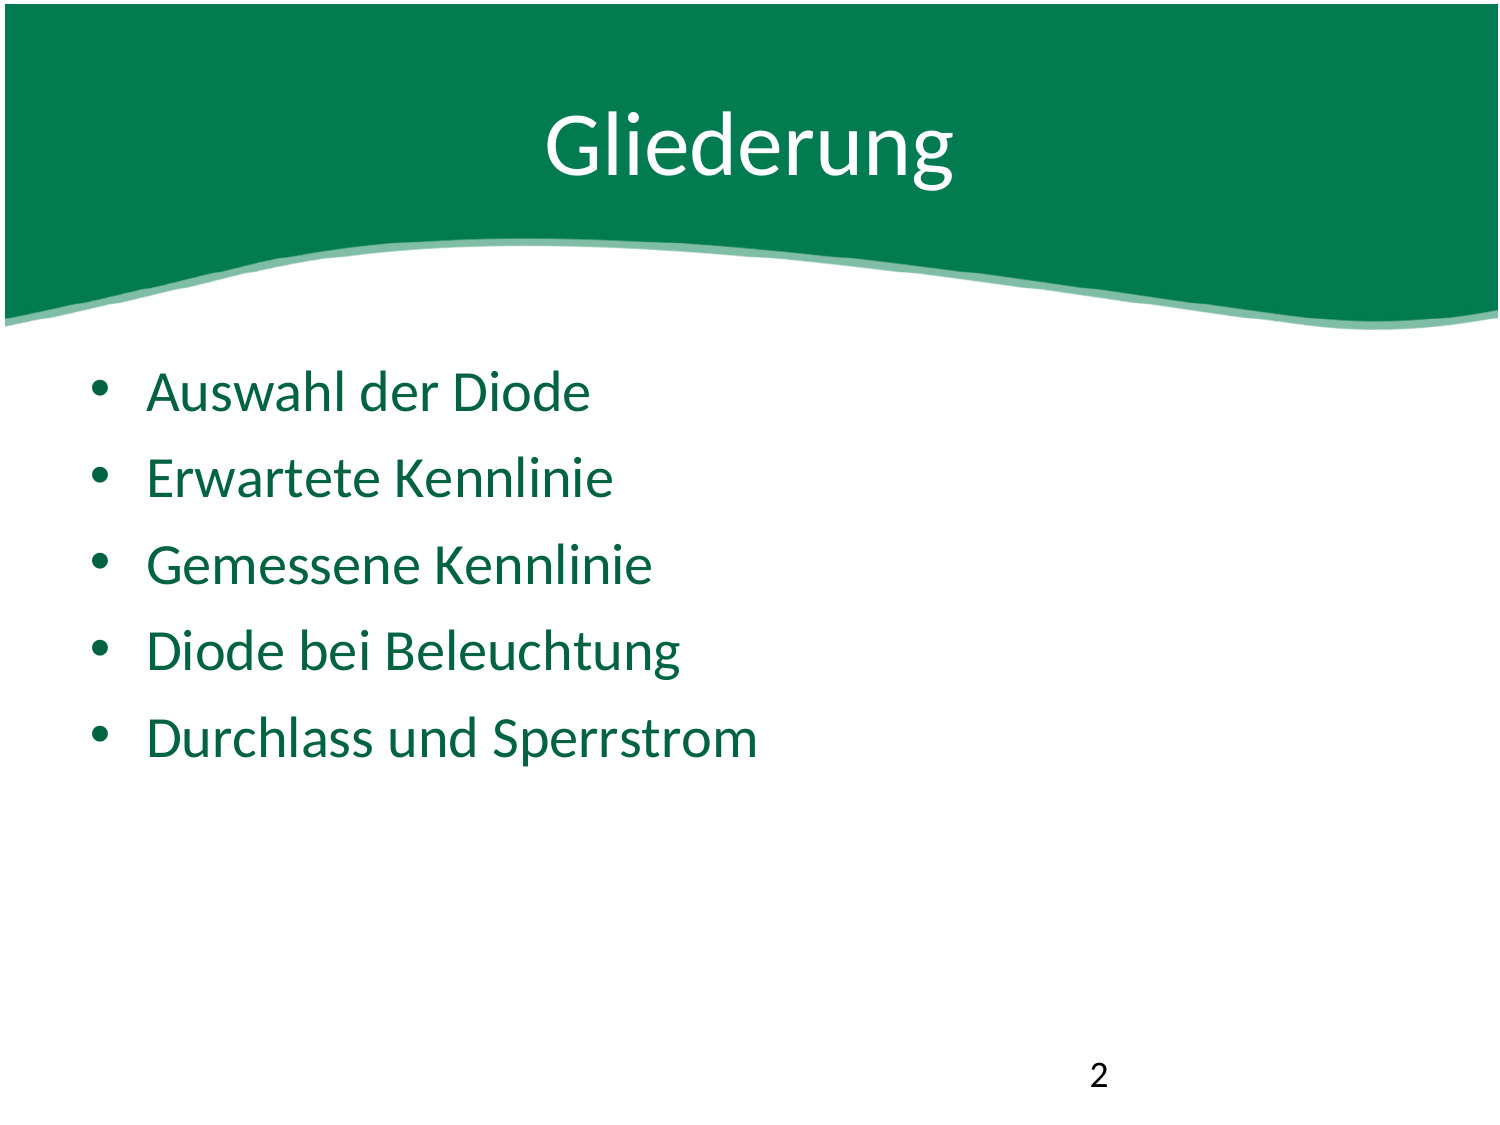

Gliederung
# Auswahl der Diode
Erwartete Kennlinie
Gemessene Kennlinie
Diode bei Beleuchtung
Durchlass und Sperrstrom
2